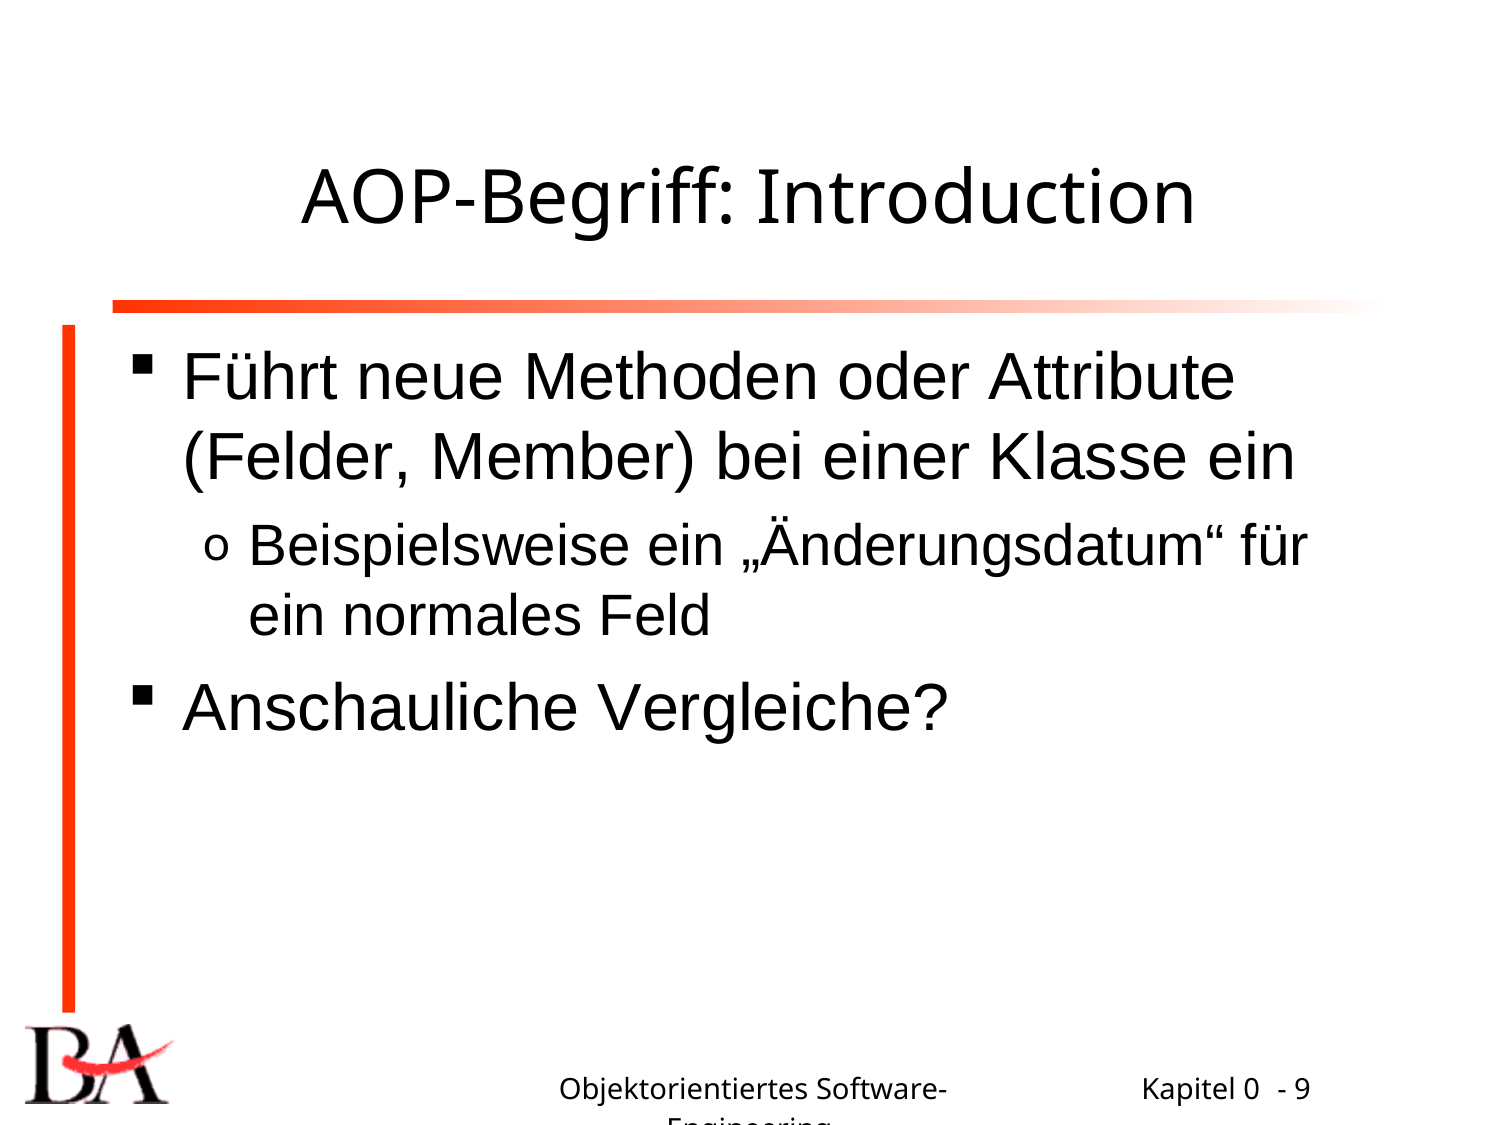

# AOP-Begriff: Introduction
Führt neue Methoden oder Attribute (Felder, Member) bei einer Klasse ein
Beispielsweise ein „Änderungsdatum“ für ein normales Feld
Anschauliche Vergleiche?
9